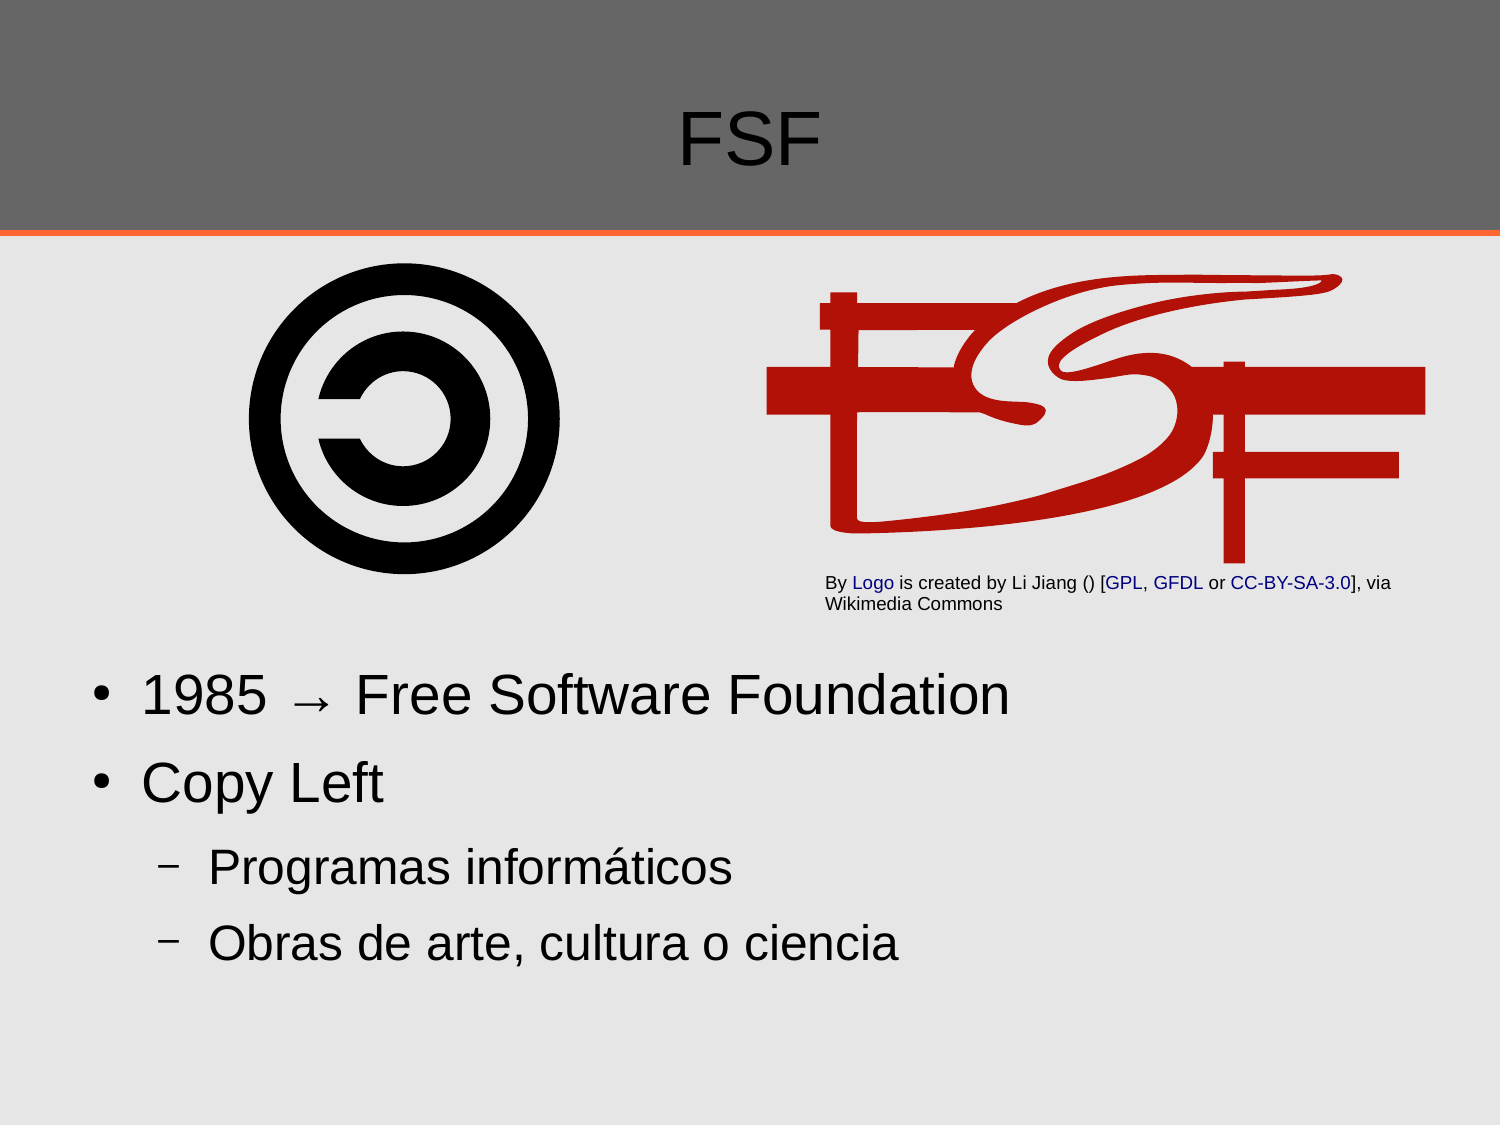

# FSF
By Logo is created by Li Jiang () [GPL, GFDL or CC-BY-SA-3.0], via Wikimedia Commons
1985 → Free Software Foundation
Copy Left
Programas informáticos
Obras de arte, cultura o ciencia